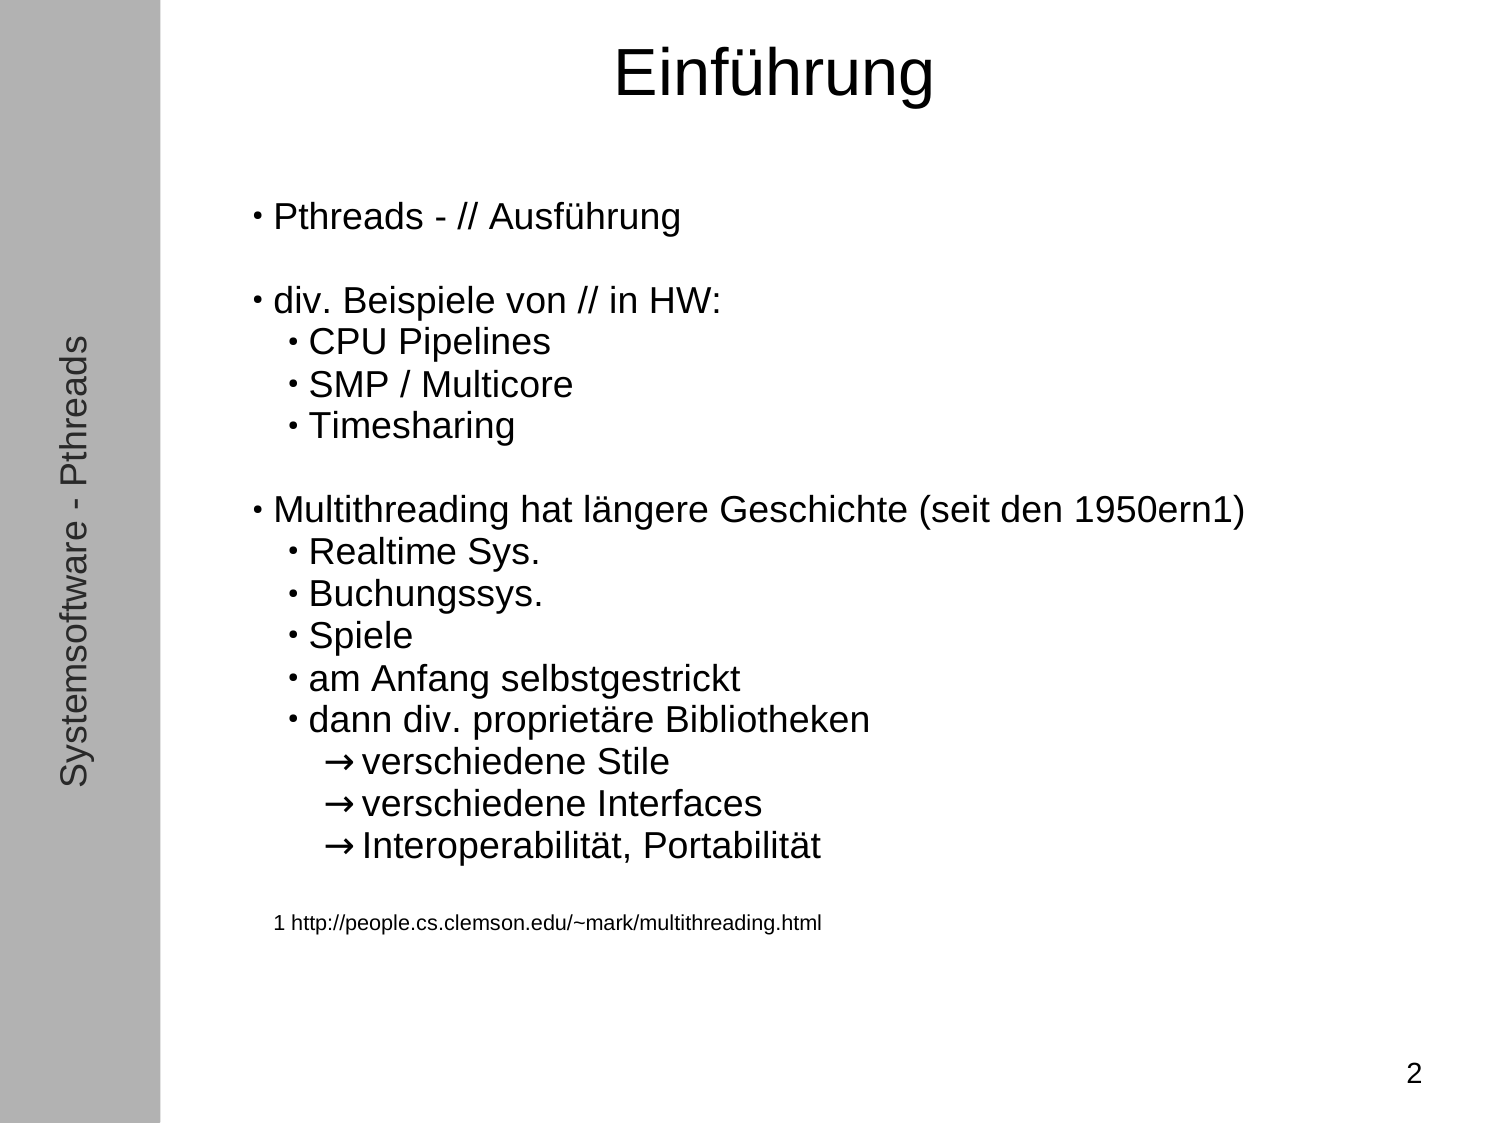

Einführung
Pthreads - // Ausführung
div. Beispiele von // in HW:
CPU Pipelines
SMP / Multicore
Timesharing
Multithreading hat längere Geschichte (seit den 1950ern1)
Realtime Sys.
Buchungssys.
Spiele
am Anfang selbstgestrickt
dann div. proprietäre Bibliotheken
verschiedene Stile
verschiedene Interfaces
Interoperabilität, Portabilität
1 http://people.cs.clemson.edu/~mark/multithreading.html
Systemsoftware - Pthreads